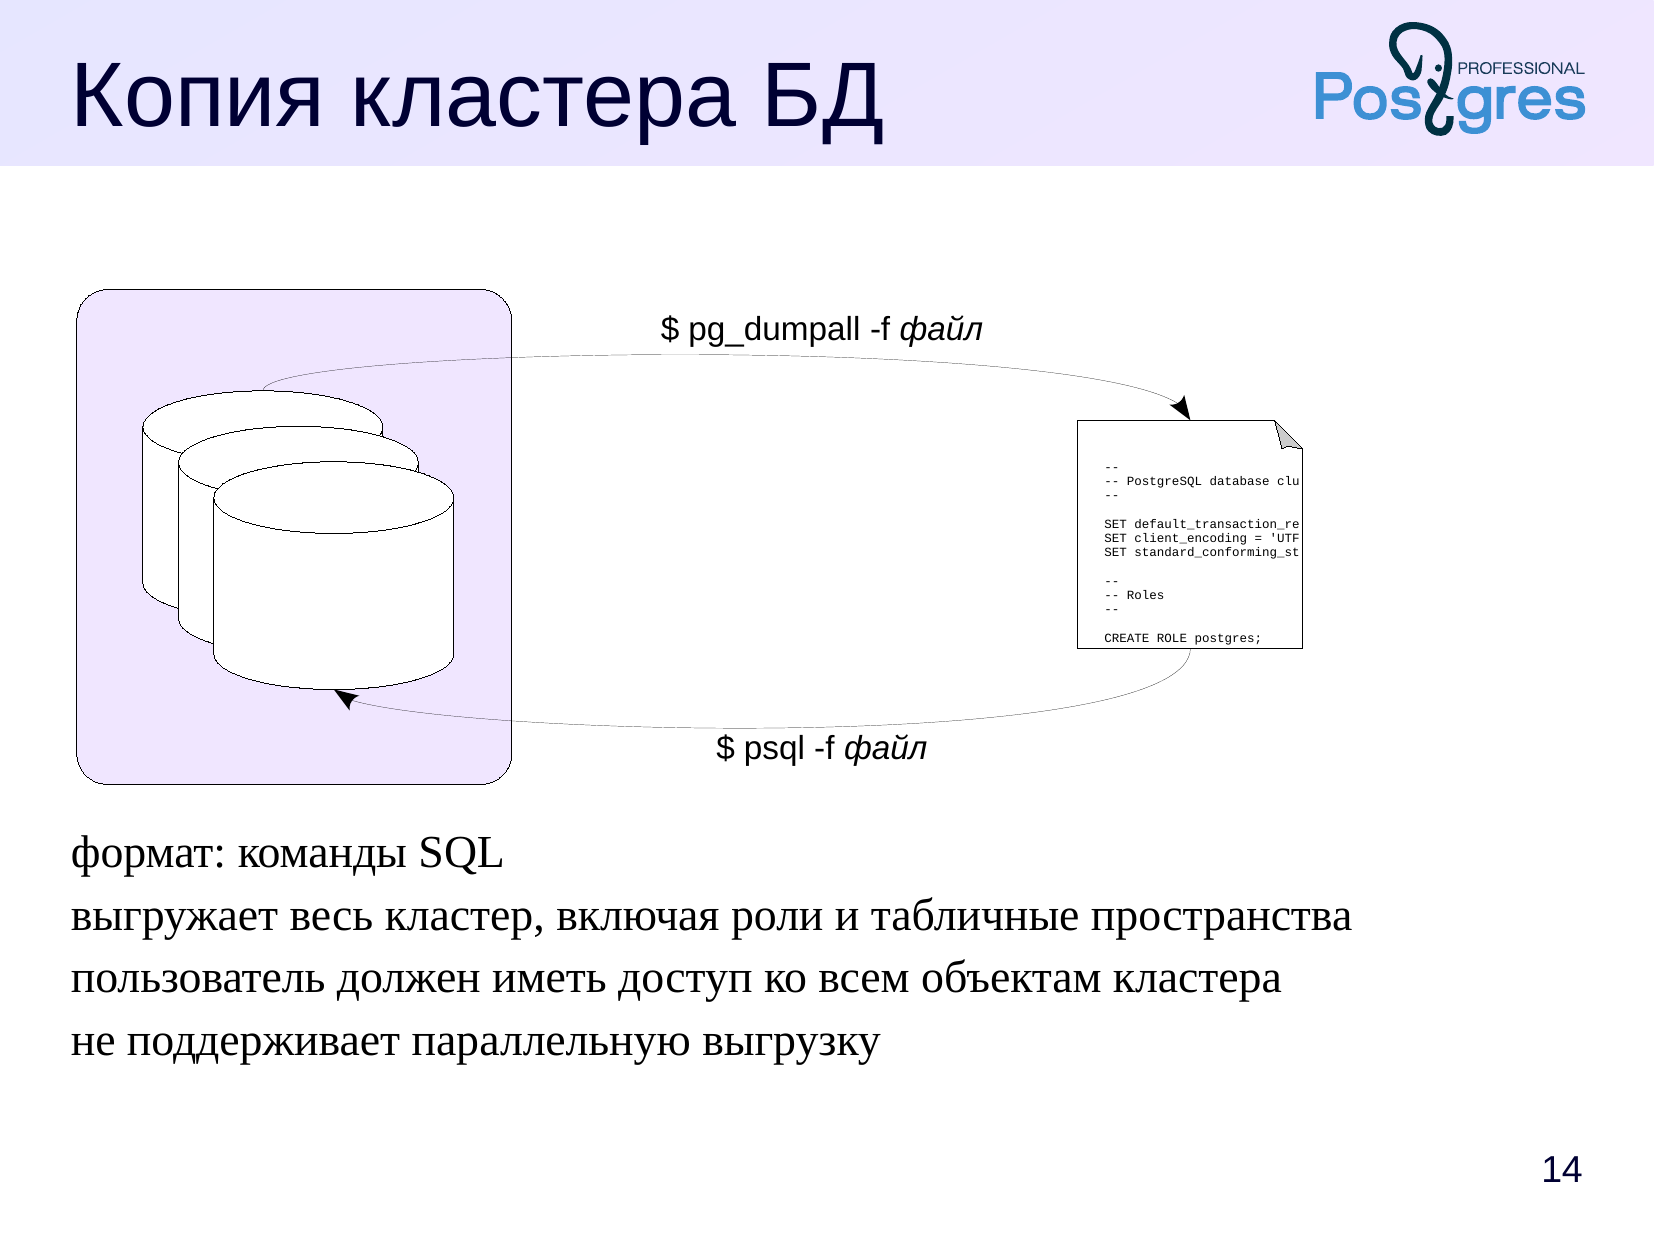

# Копия кластера БД
формат: команды SQL
выгружает весь кластер, включая роли и табличные пространства
пользователь должен иметь доступ ко всем объектам кластера
не поддерживает параллельную выгрузку
$ pg_dumpall -f файл
--
-- PostgreSQL database clu
--
SET default_transaction_re
SET client_encoding = 'UTF
SET standard_conforming_st
--
-- Roles
--
CREATE ROLE postgres;
$ psql -f файл